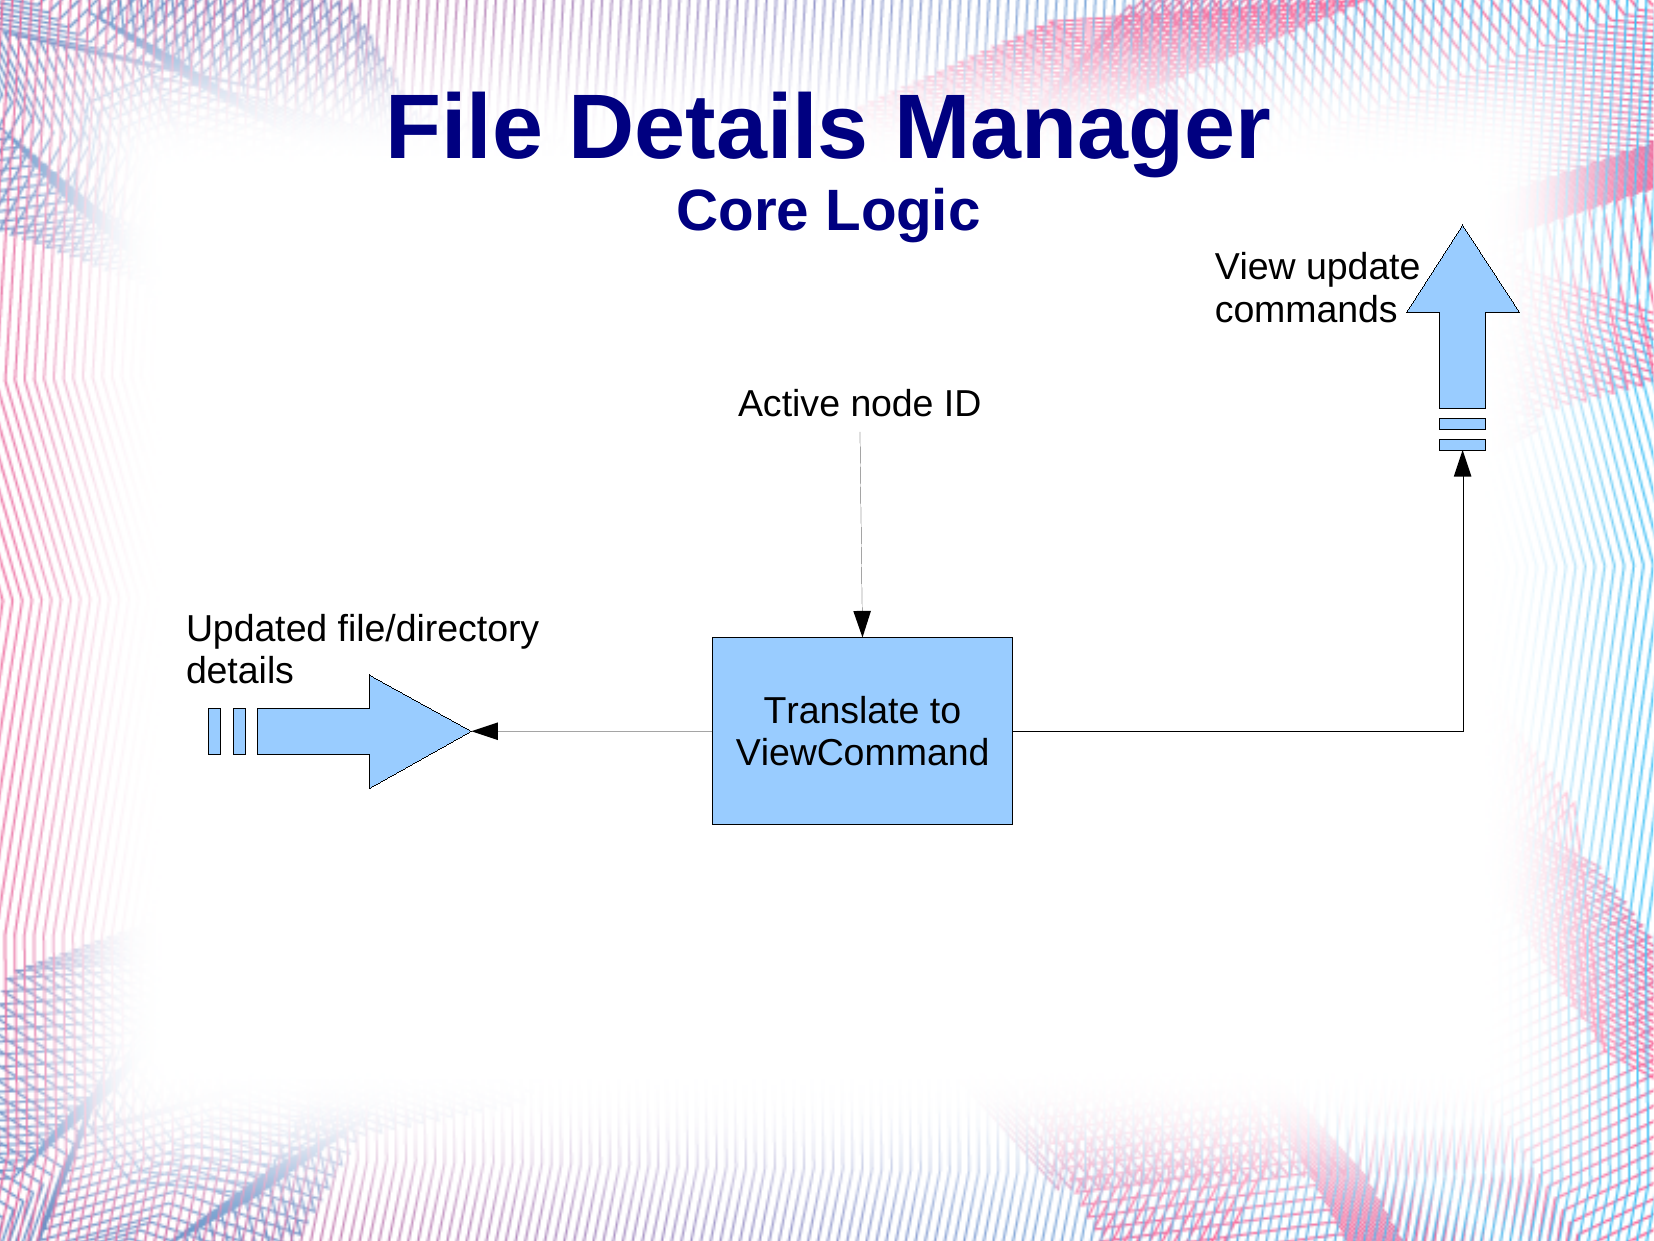

# File Details Manager Core Logic
View update
commands
Active node ID
Updated file/directory
details
Translate to
ViewCommand